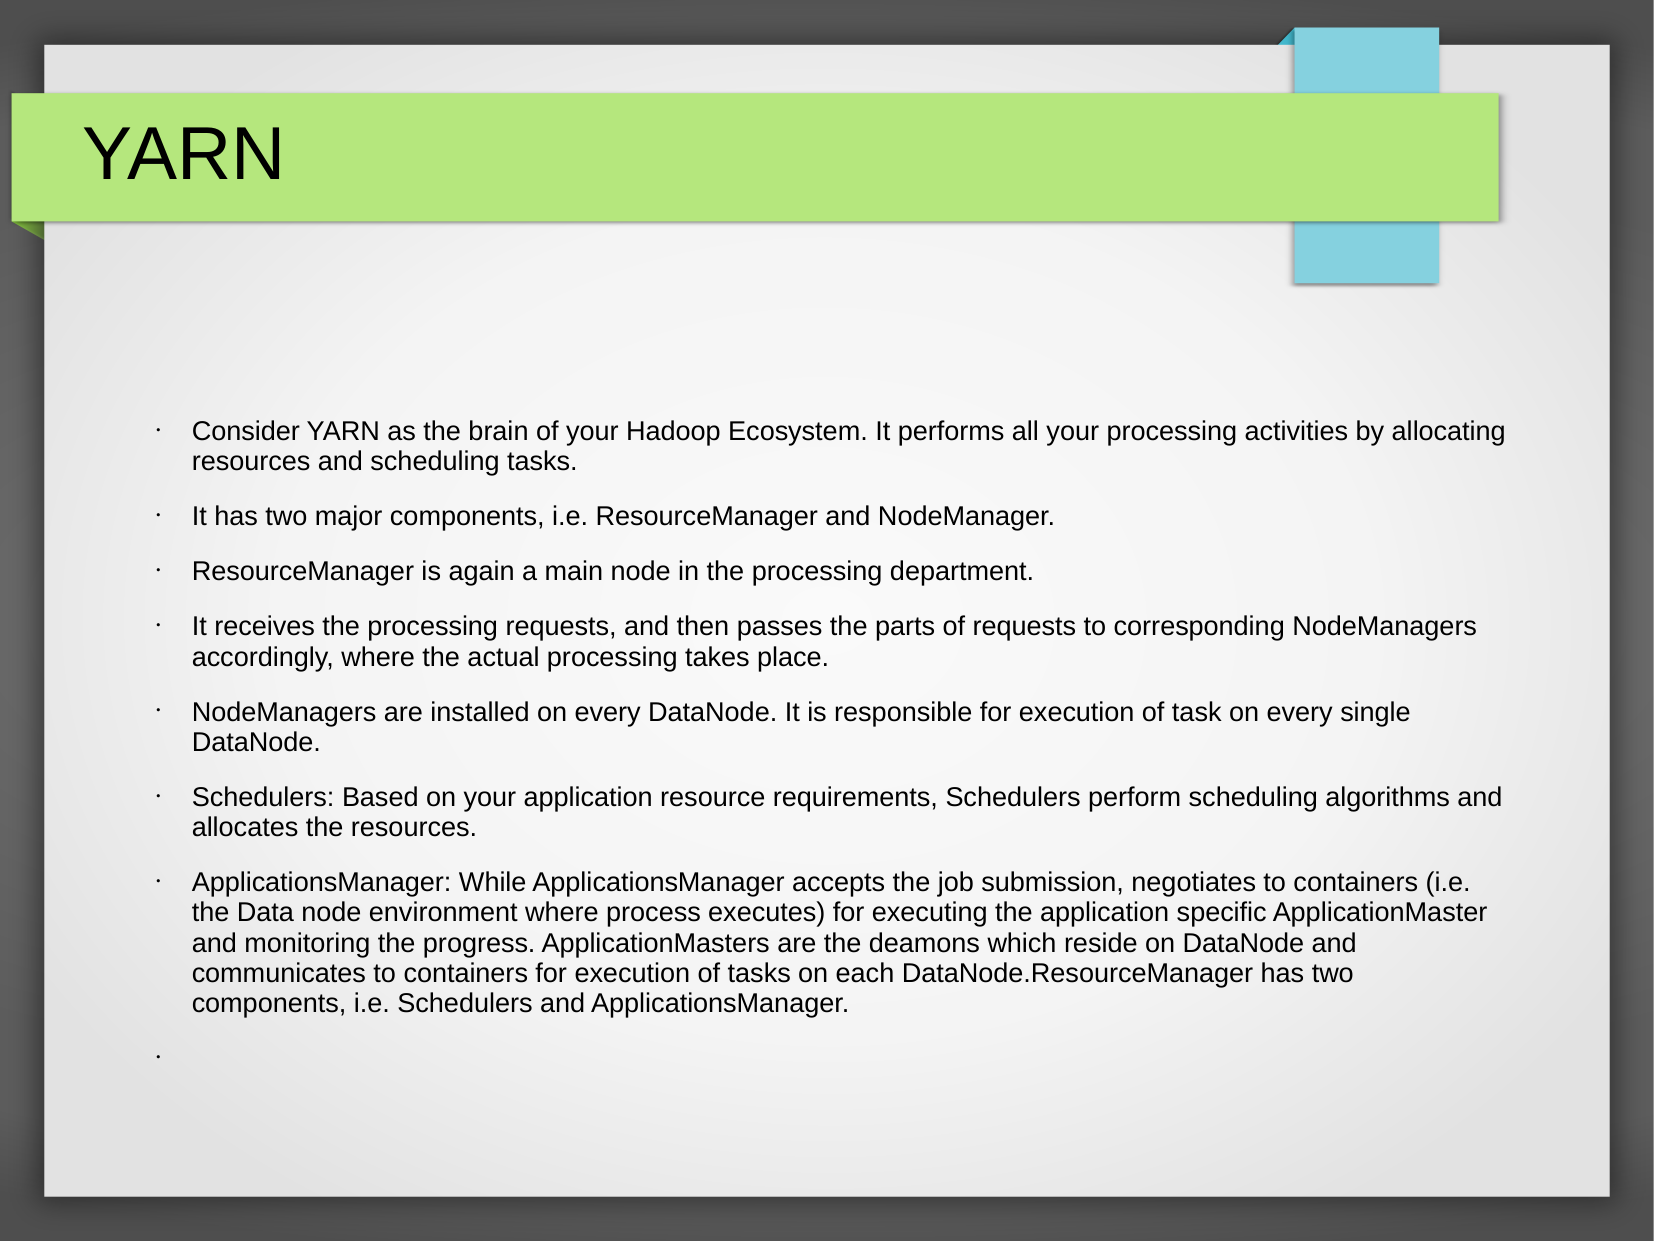

# YARN
Consider YARN as the brain of your Hadoop Ecosystem. It performs all your processing activities by allocating resources and scheduling tasks.
It has two major components, i.e. ResourceManager and NodeManager.
ResourceManager is again a main node in the processing department.
It receives the processing requests, and then passes the parts of requests to corresponding NodeManagers accordingly, where the actual processing takes place.
NodeManagers are installed on every DataNode. It is responsible for execution of task on every single DataNode.
Schedulers: Based on your application resource requirements, Schedulers perform scheduling algorithms and allocates the resources.
ApplicationsManager: While ApplicationsManager accepts the job submission, negotiates to containers (i.e. the Data node environment where process executes) for executing the application specific ApplicationMaster and monitoring the progress. ApplicationMasters are the deamons which reside on DataNode and communicates to containers for execution of tasks on each DataNode.ResourceManager has two components, i.e. Schedulers and ApplicationsManager.